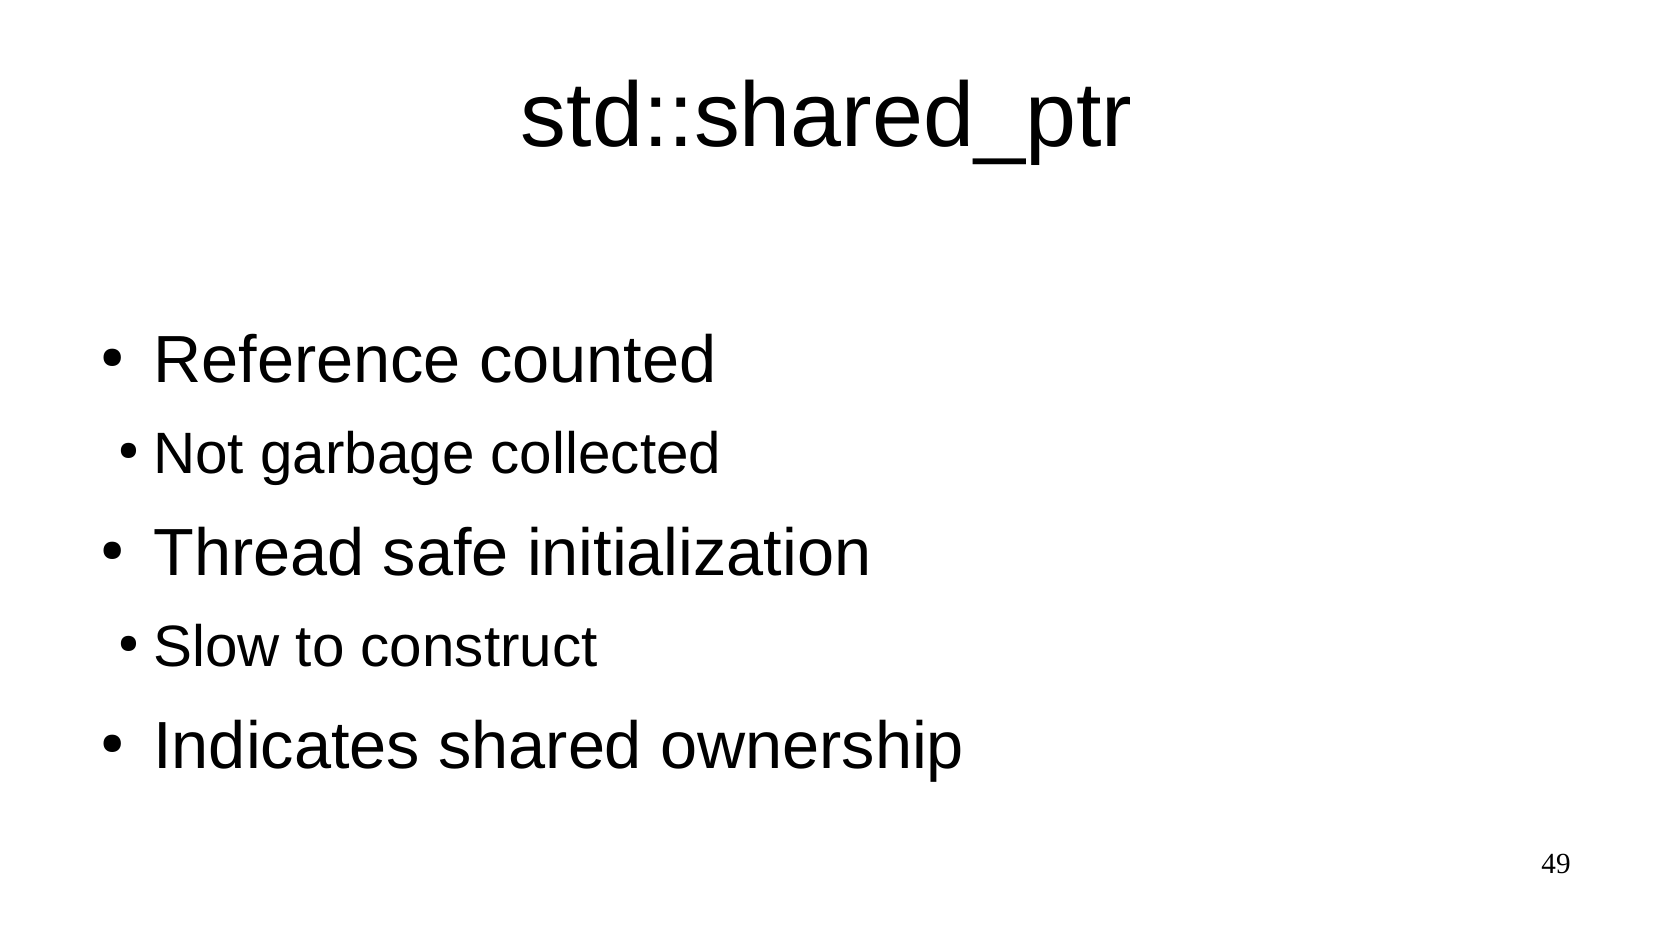

# std::shared_ptr
Reference counted
Not garbage collected
Thread safe initialization
Slow to construct
Indicates shared ownership
49